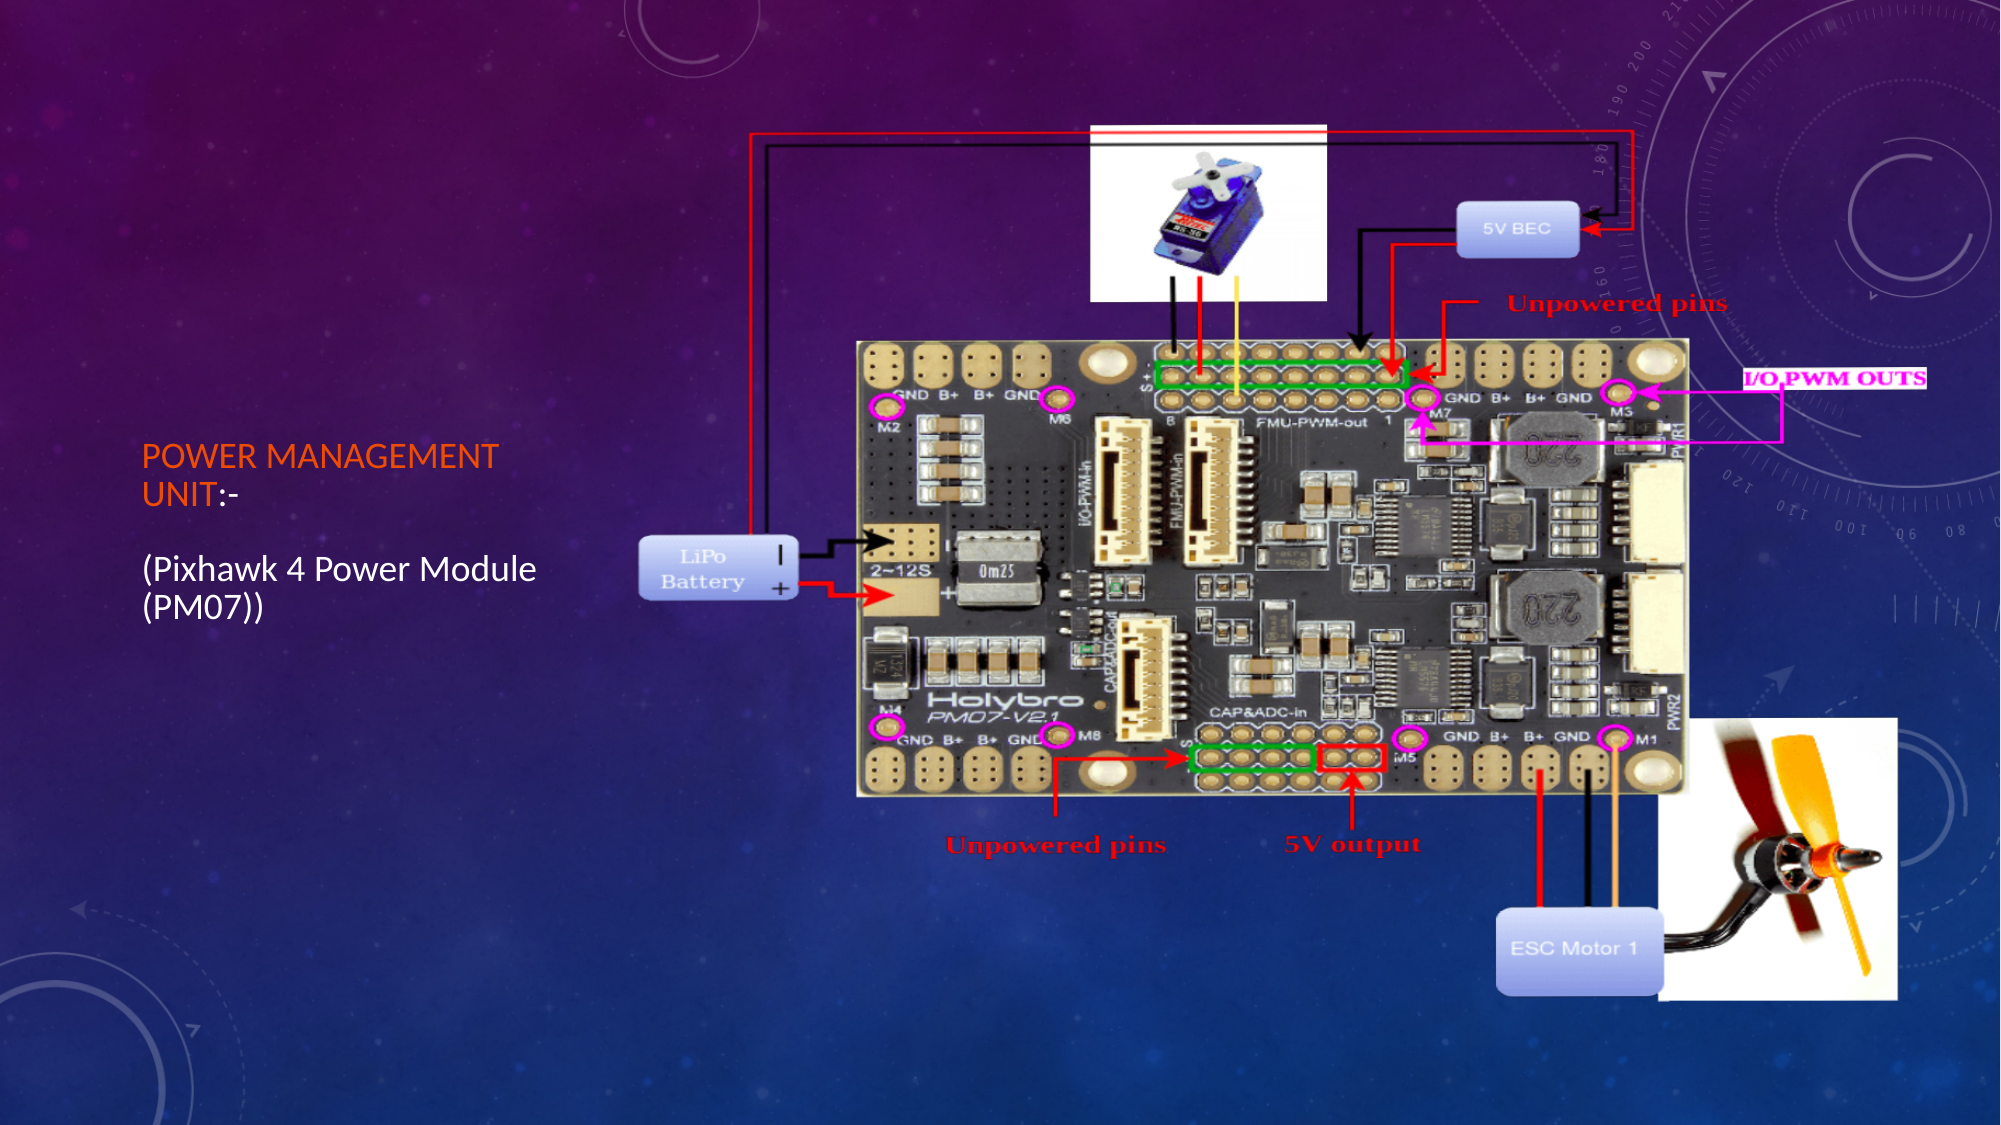

# POWER MANAGEMENT UNIT:- (Pixhawk 4 Power Module (PM07))